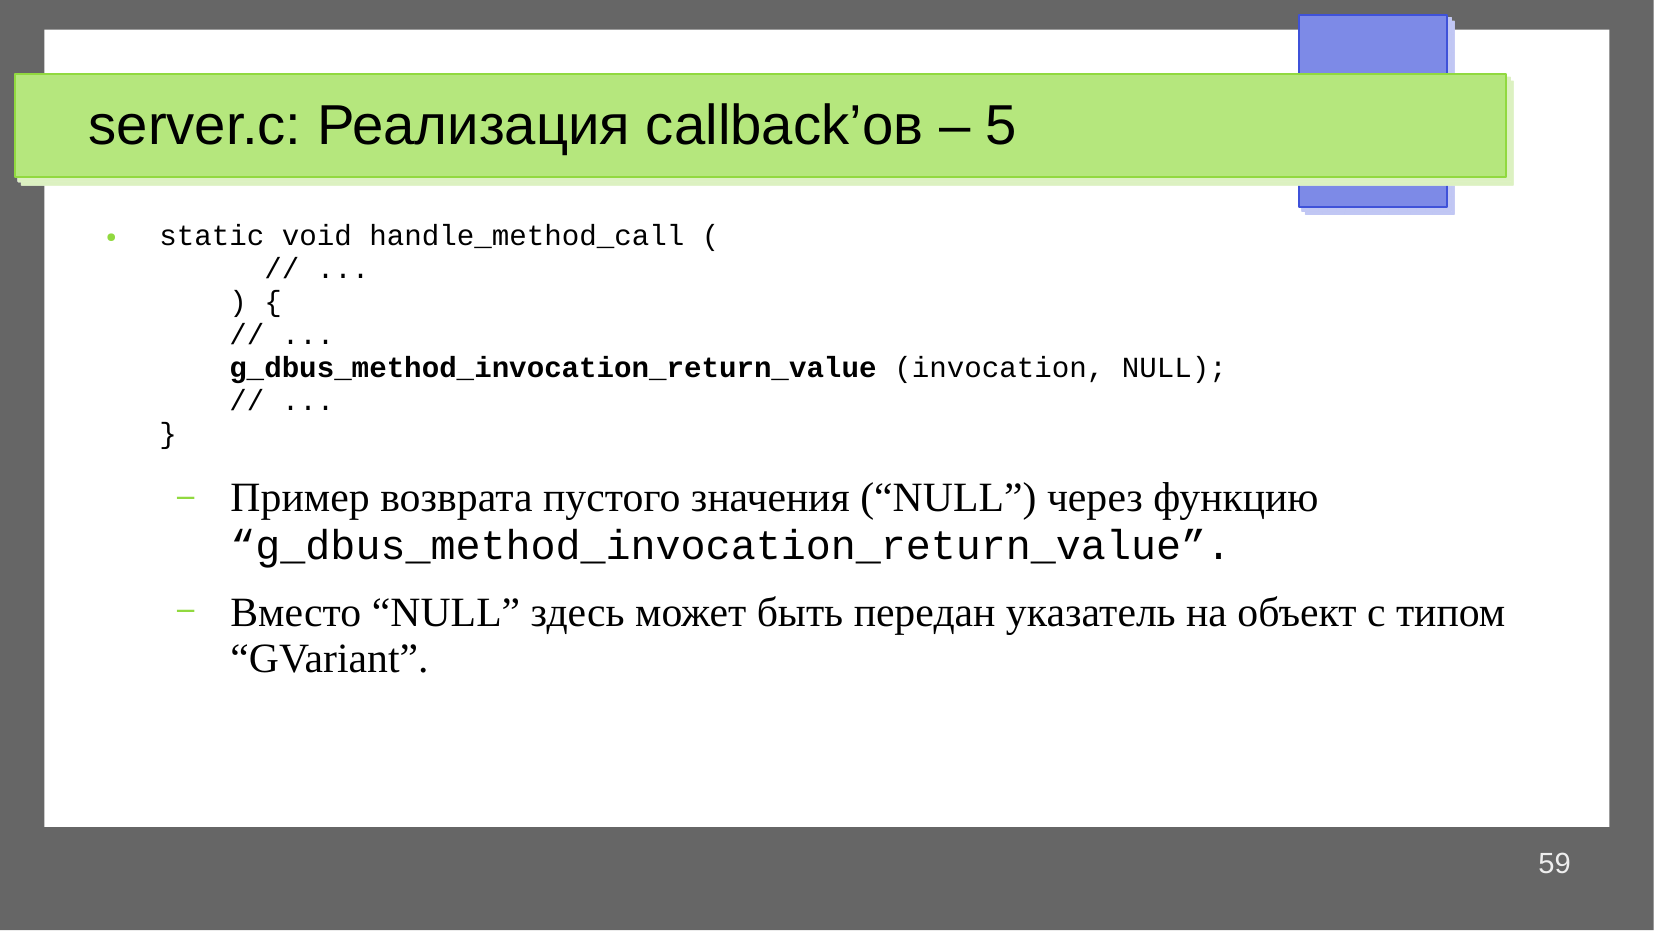

# server.c: Реализация callback’ов – 5
static void handle_method_call (
 // ...
 ) {
 // ...
 g_dbus_method_invocation_return_value (invocation, NULL);
 // ...
}
Пример возврата пустого значения (“NULL”) через функцию “g_dbus_method_invocation_return_value”.
Вместо “NULL” здесь может быть передан указатель на объект с типом “GVariant”.
59